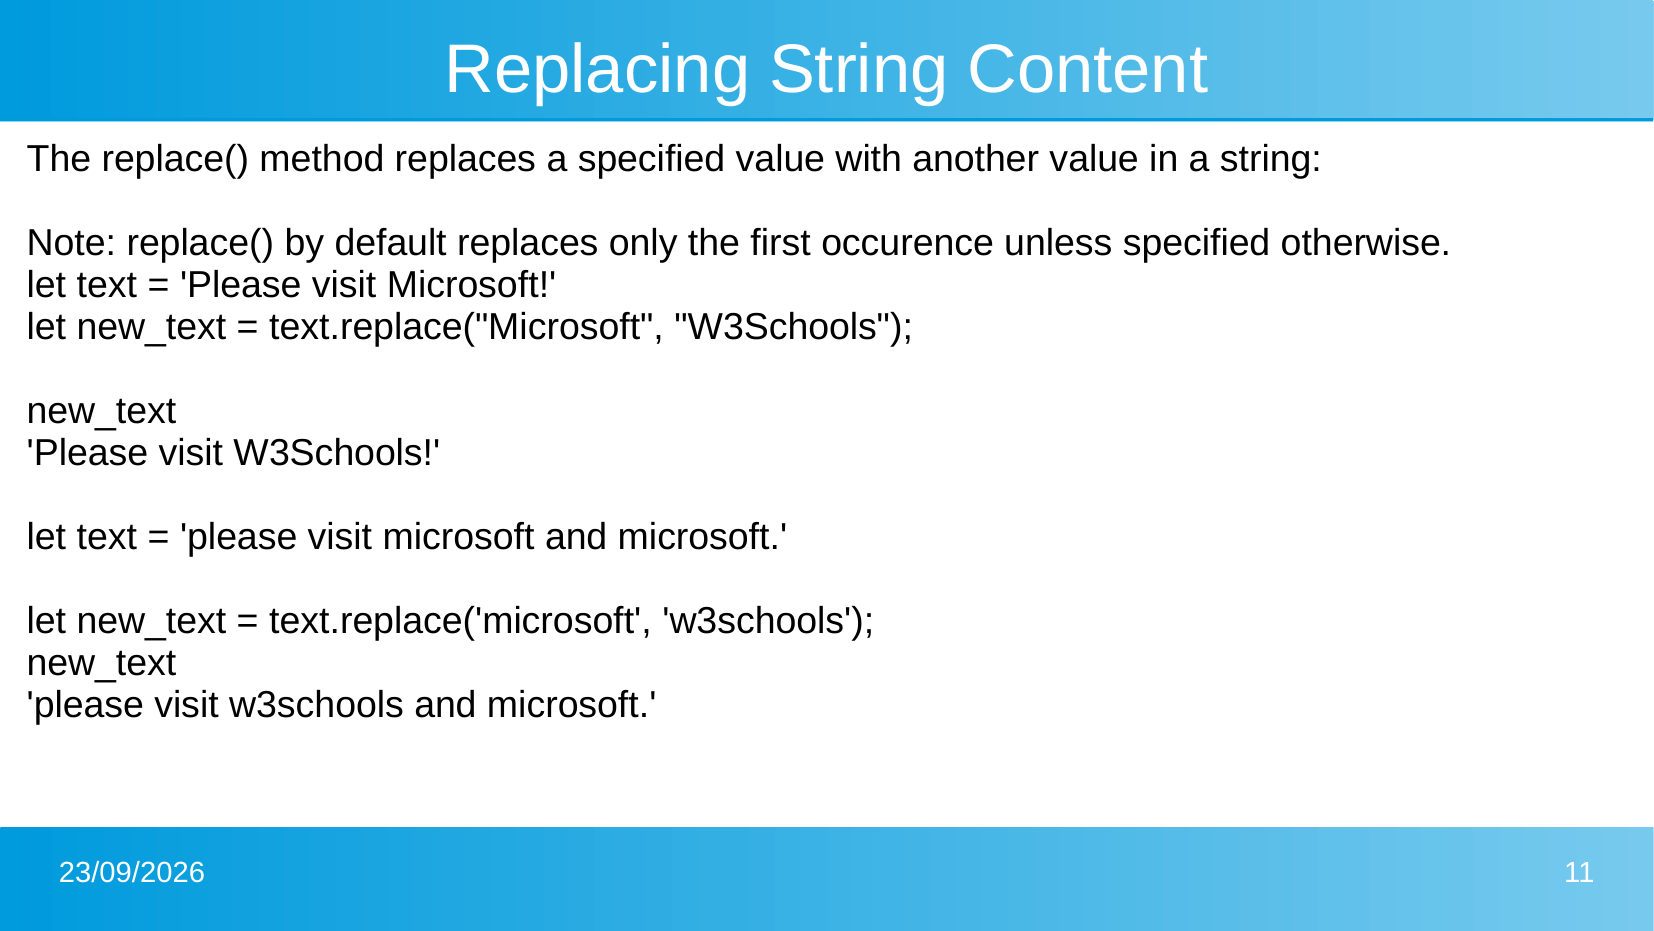

# Replacing String Content
The replace() method replaces a specified value with another value in a string:
Note: replace() by default replaces only the first occurence unless specified otherwise.
let text = 'Please visit Microsoft!'
let new_text = text.replace("Microsoft", "W3Schools");
new_text
'Please visit W3Schools!'
let text = 'please visit microsoft and microsoft.'
let new_text = text.replace('microsoft', 'w3schools');
new_text
'please visit w3schools and microsoft.'
11